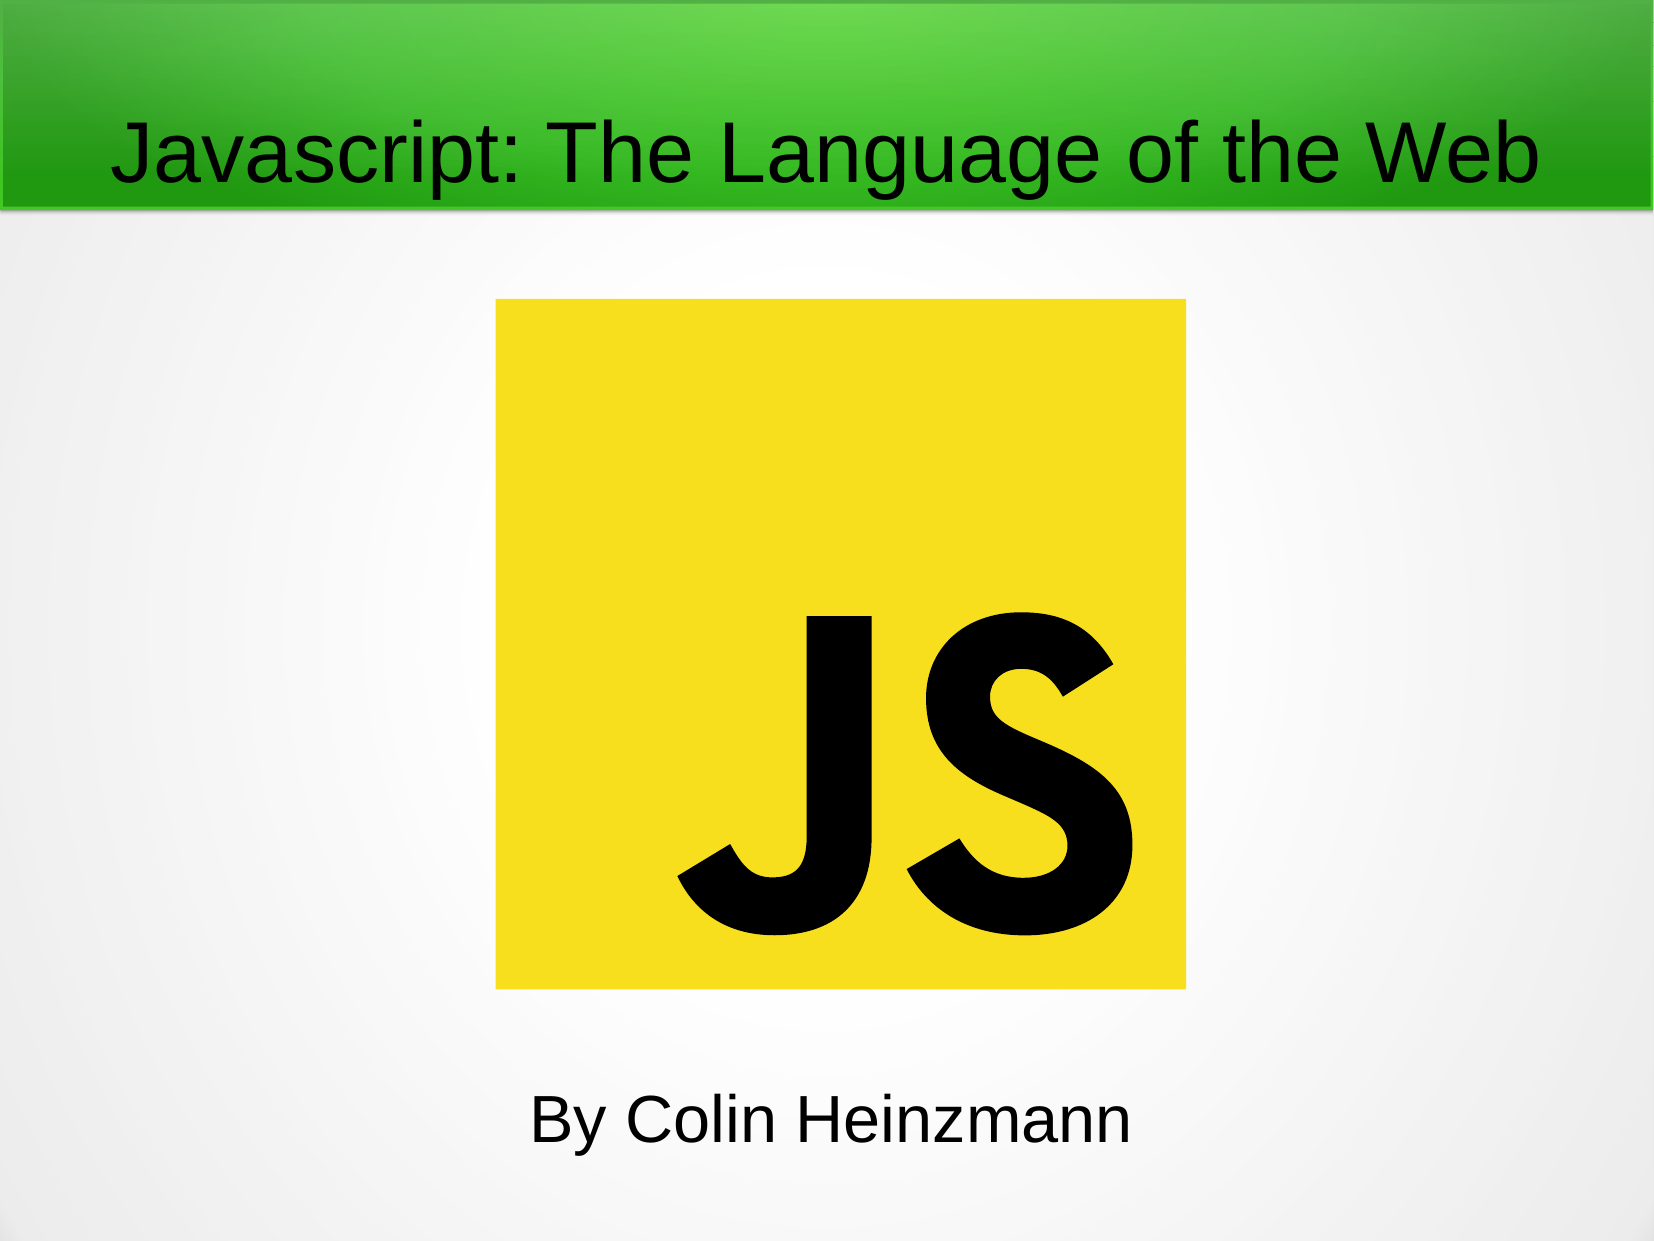

# Javascript: The Language of the Web
By Colin Heinzmann